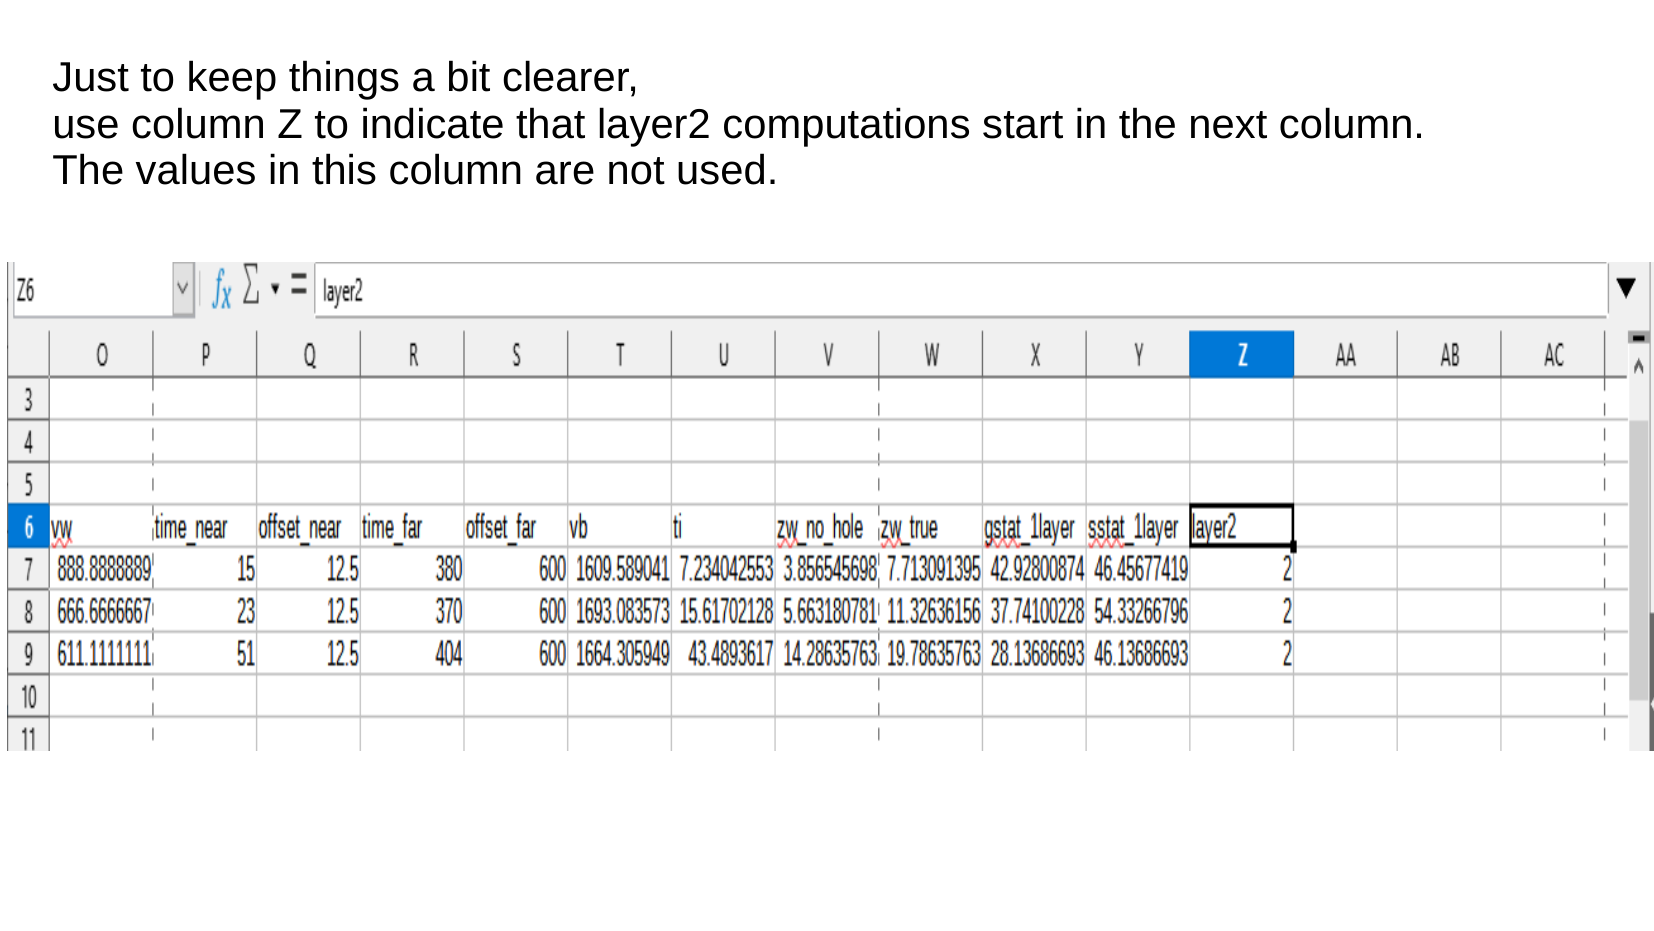

Just to keep things a bit clearer,
use column Z to indicate that layer2 computations start in the next column.
The values in this column are not used.